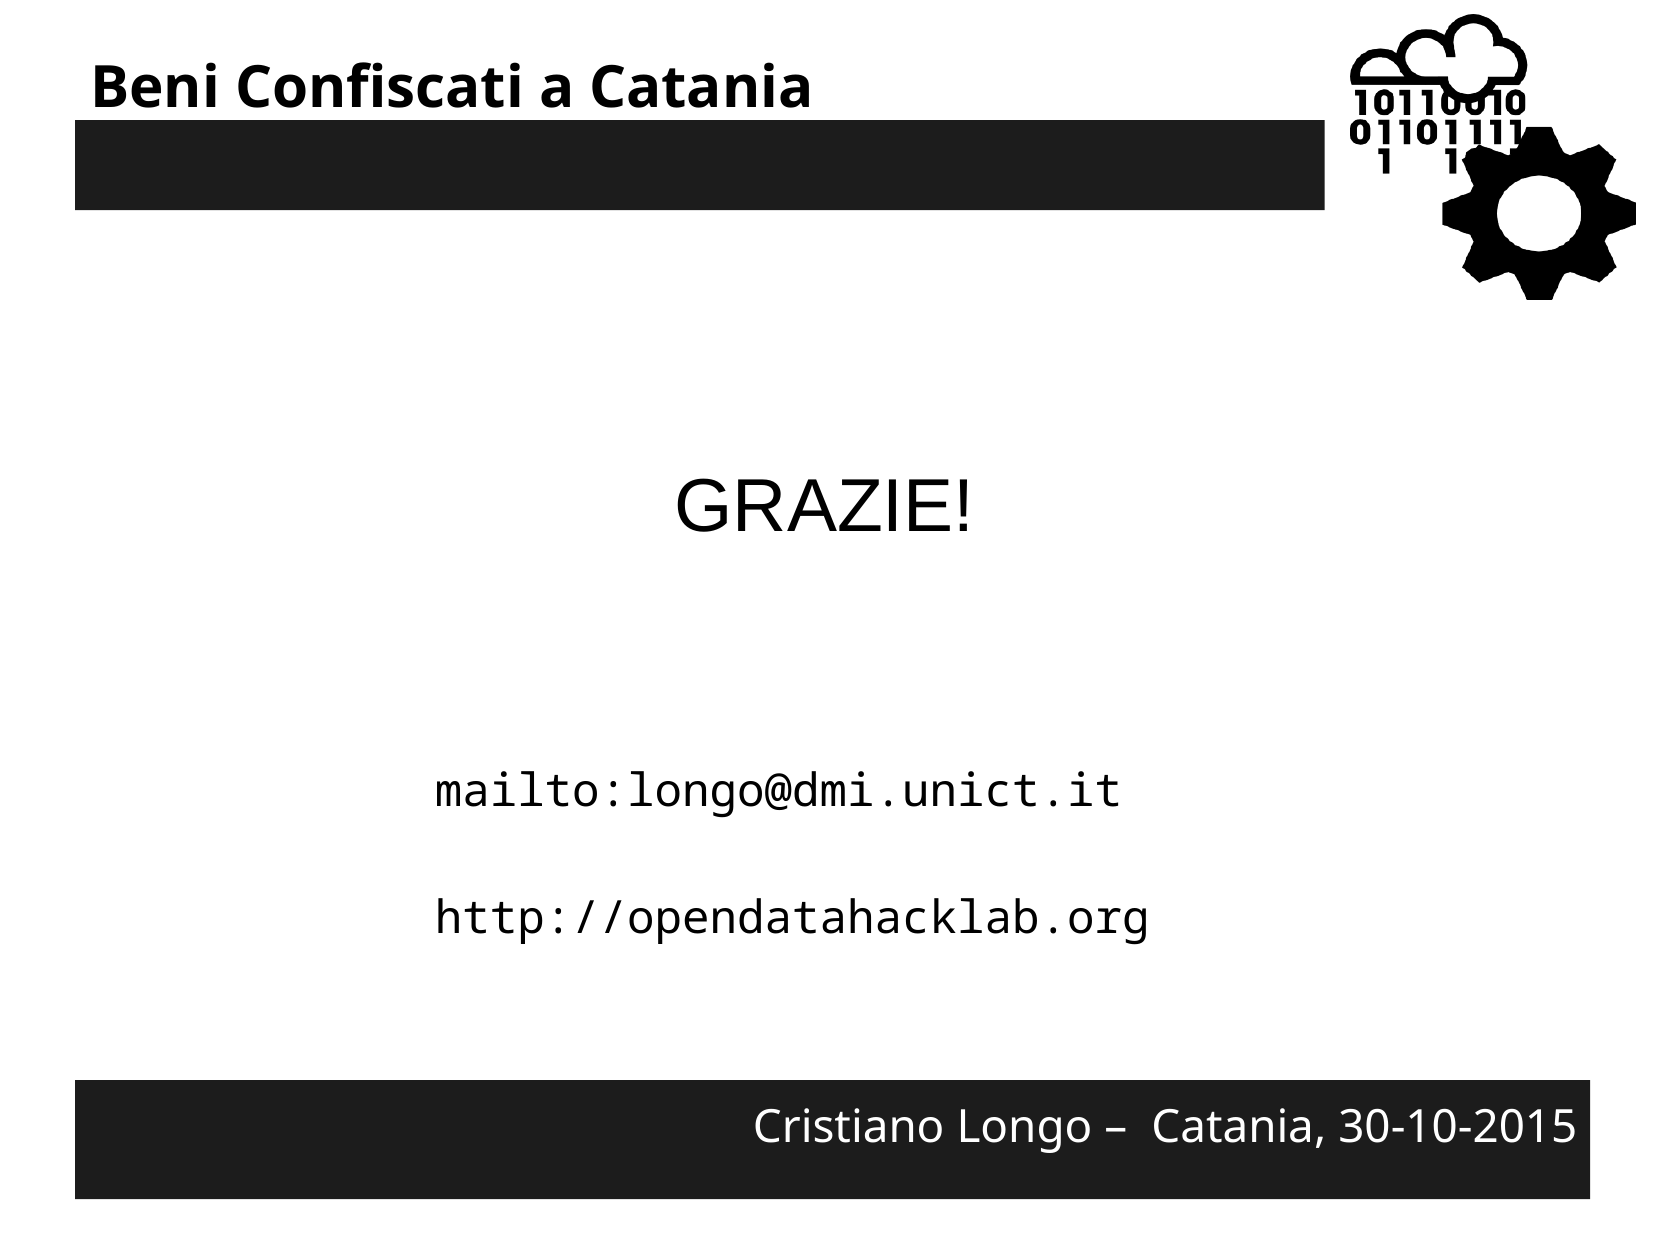

# Beni Confiscati a Catania
GRAZIE!
mailto:longo@dmi.unict.it
http://opendatahacklab.org
 Cristiano Longo – Catania, 30-10-2015